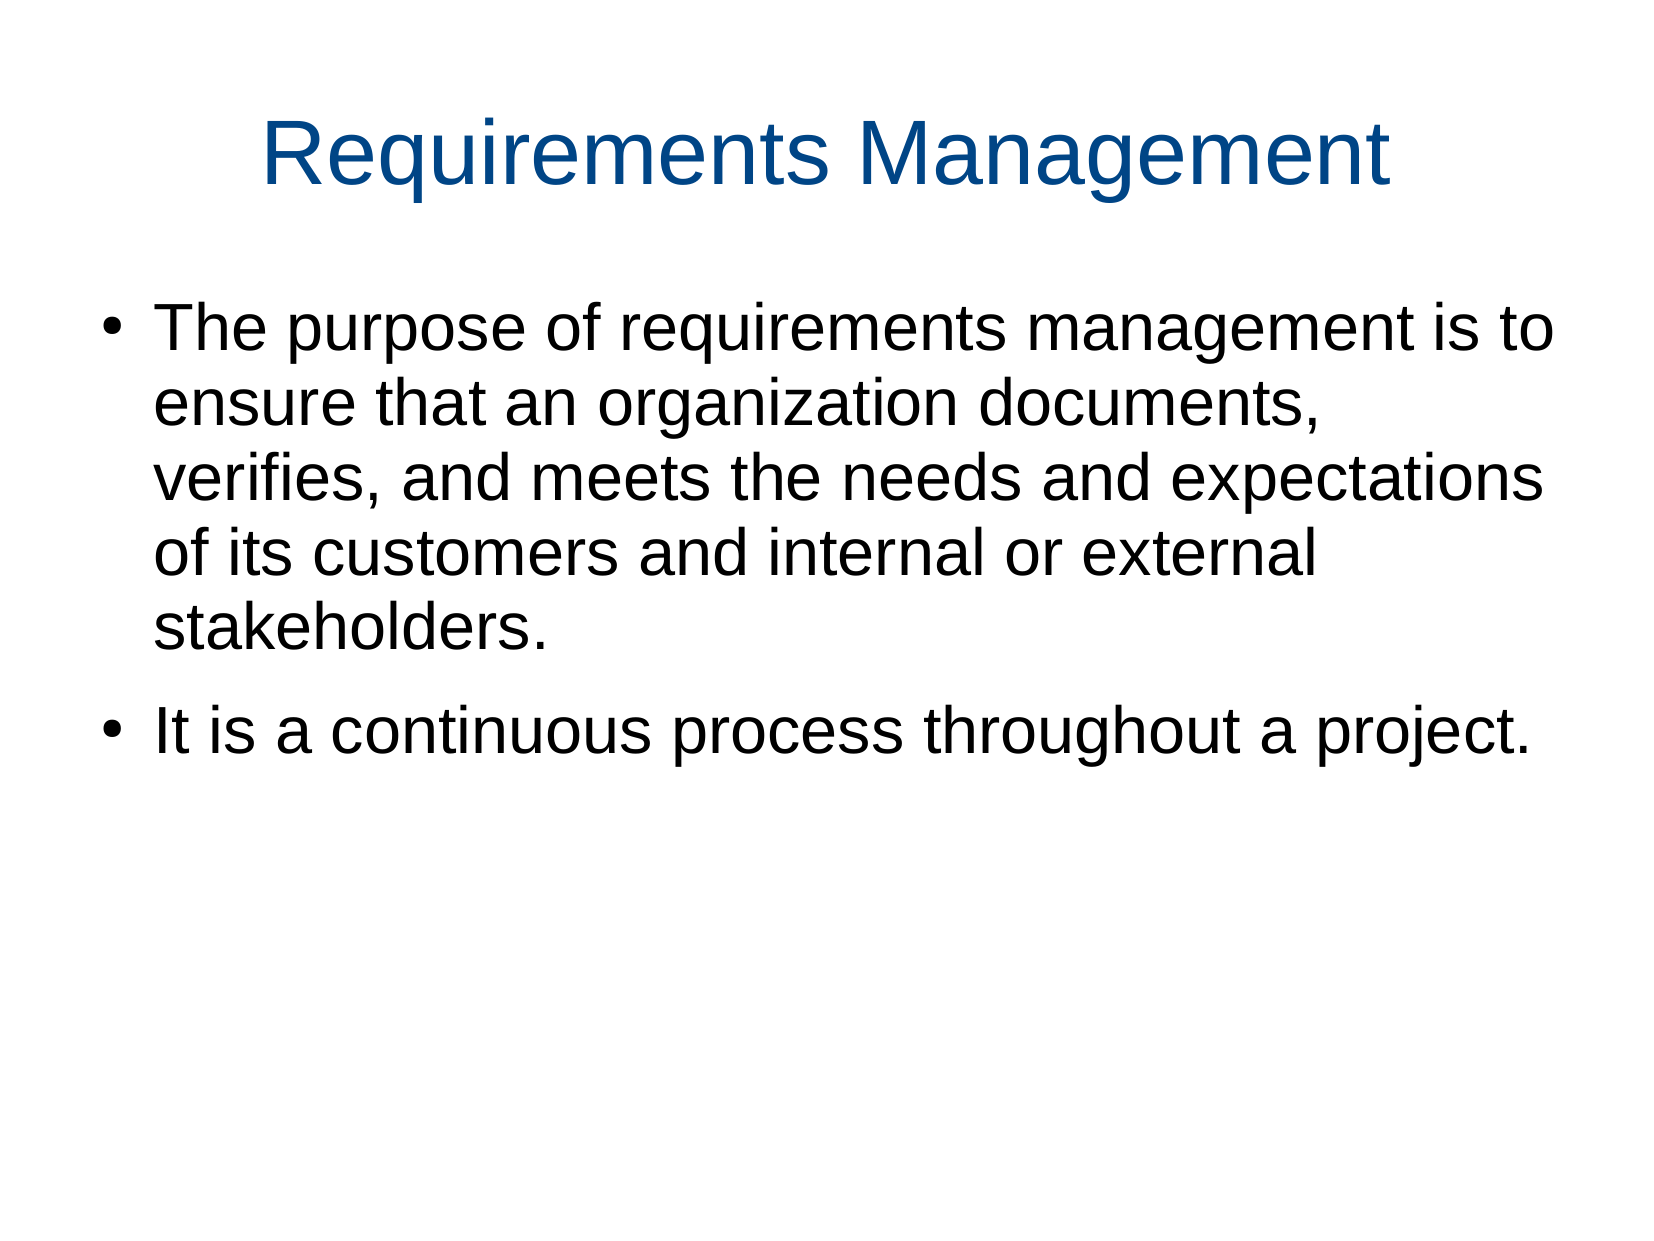

# Requirements Management
The purpose of requirements management is to ensure that an organization documents, verifies, and meets the needs and expectations of its customers and internal or external stakeholders.
It is a continuous process throughout a project.